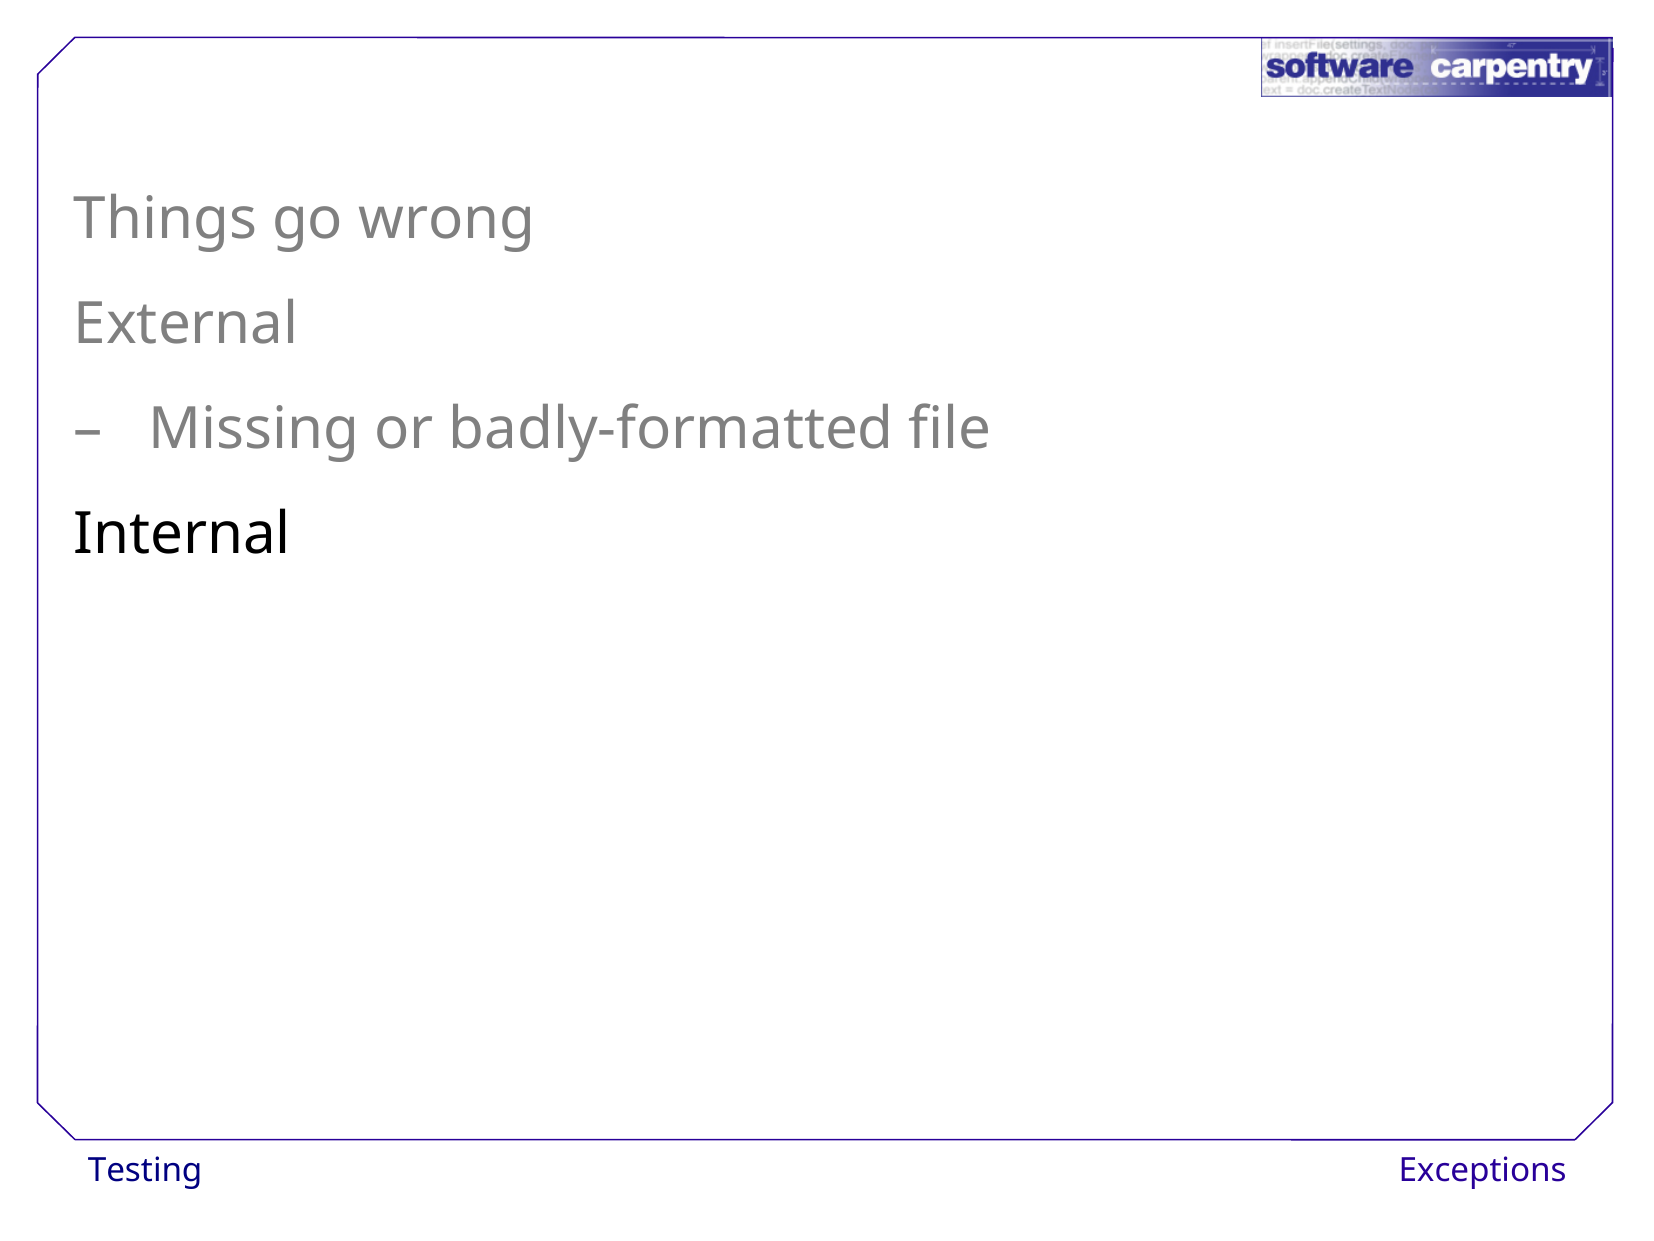

Things go wrong
External
–	Missing or badly-formatted file
Internal